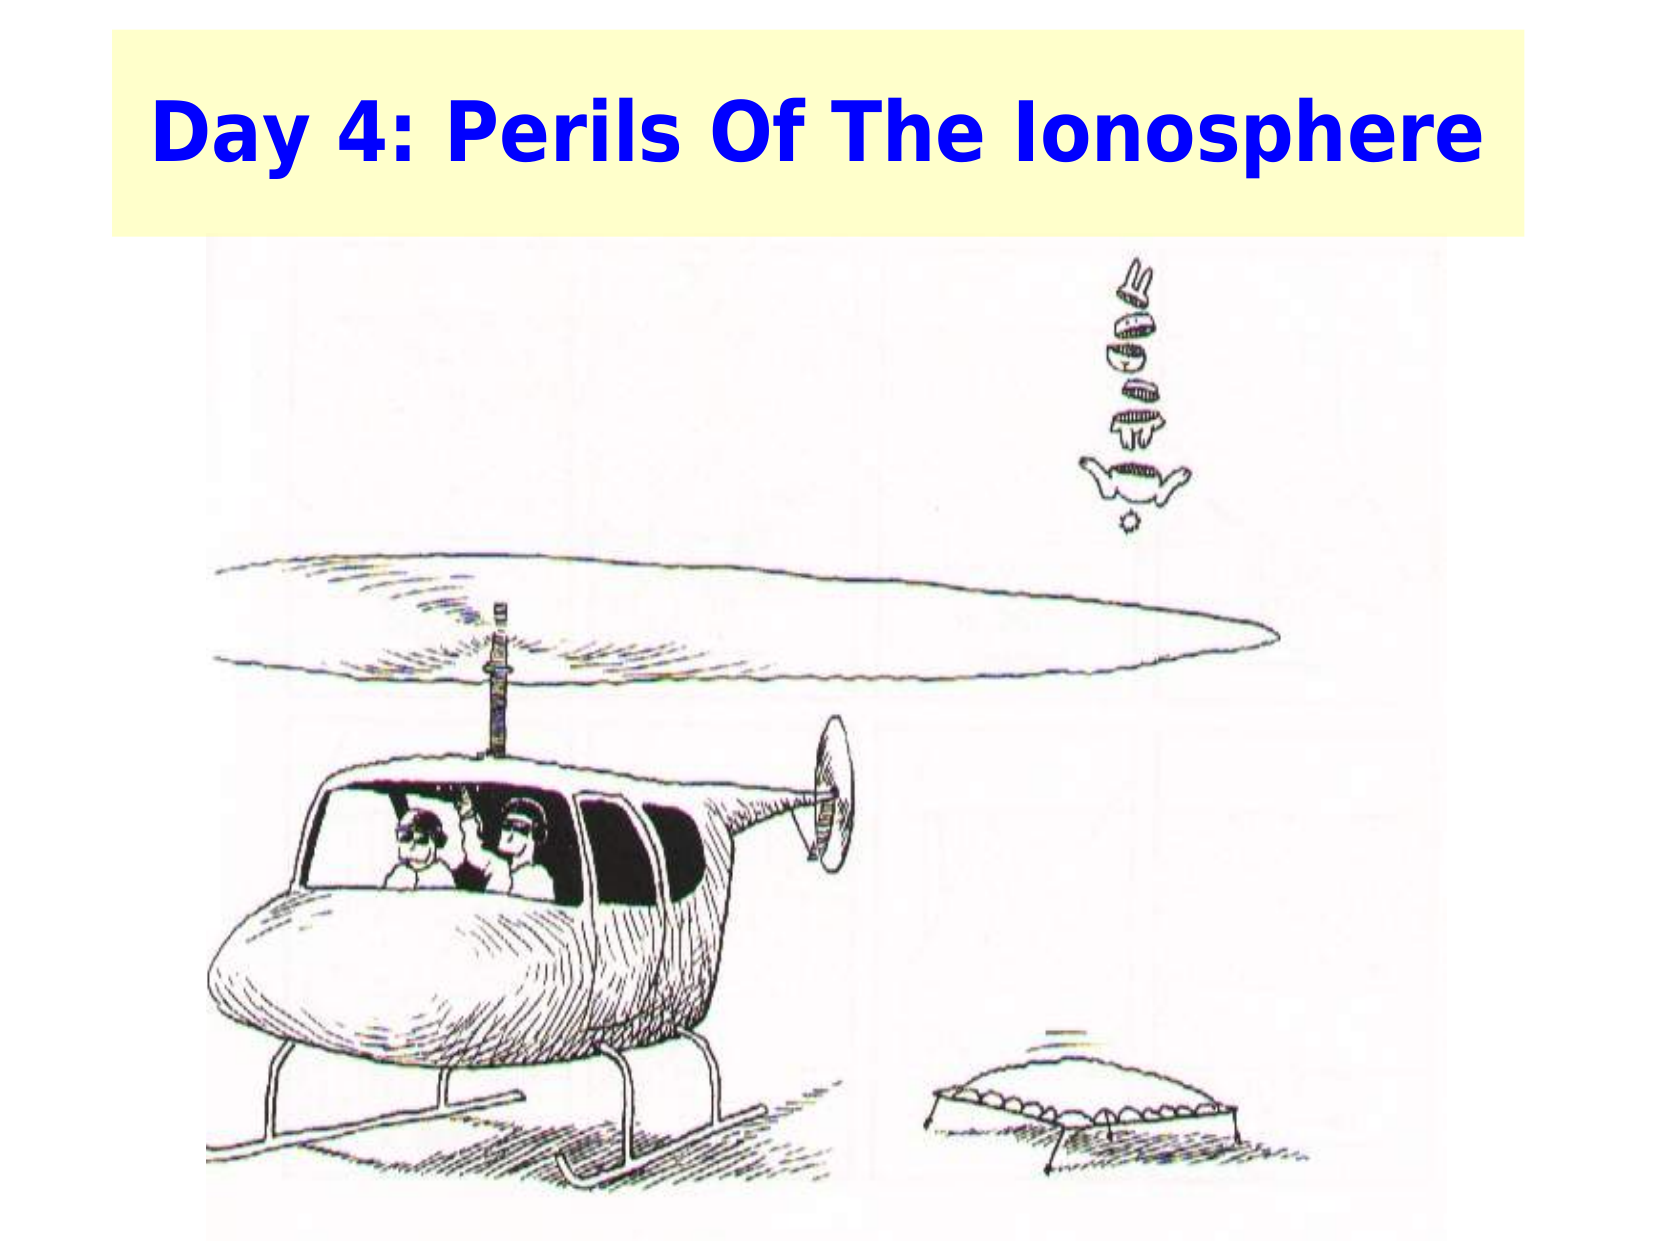

# Day 4: Perils Of The Ionosphere